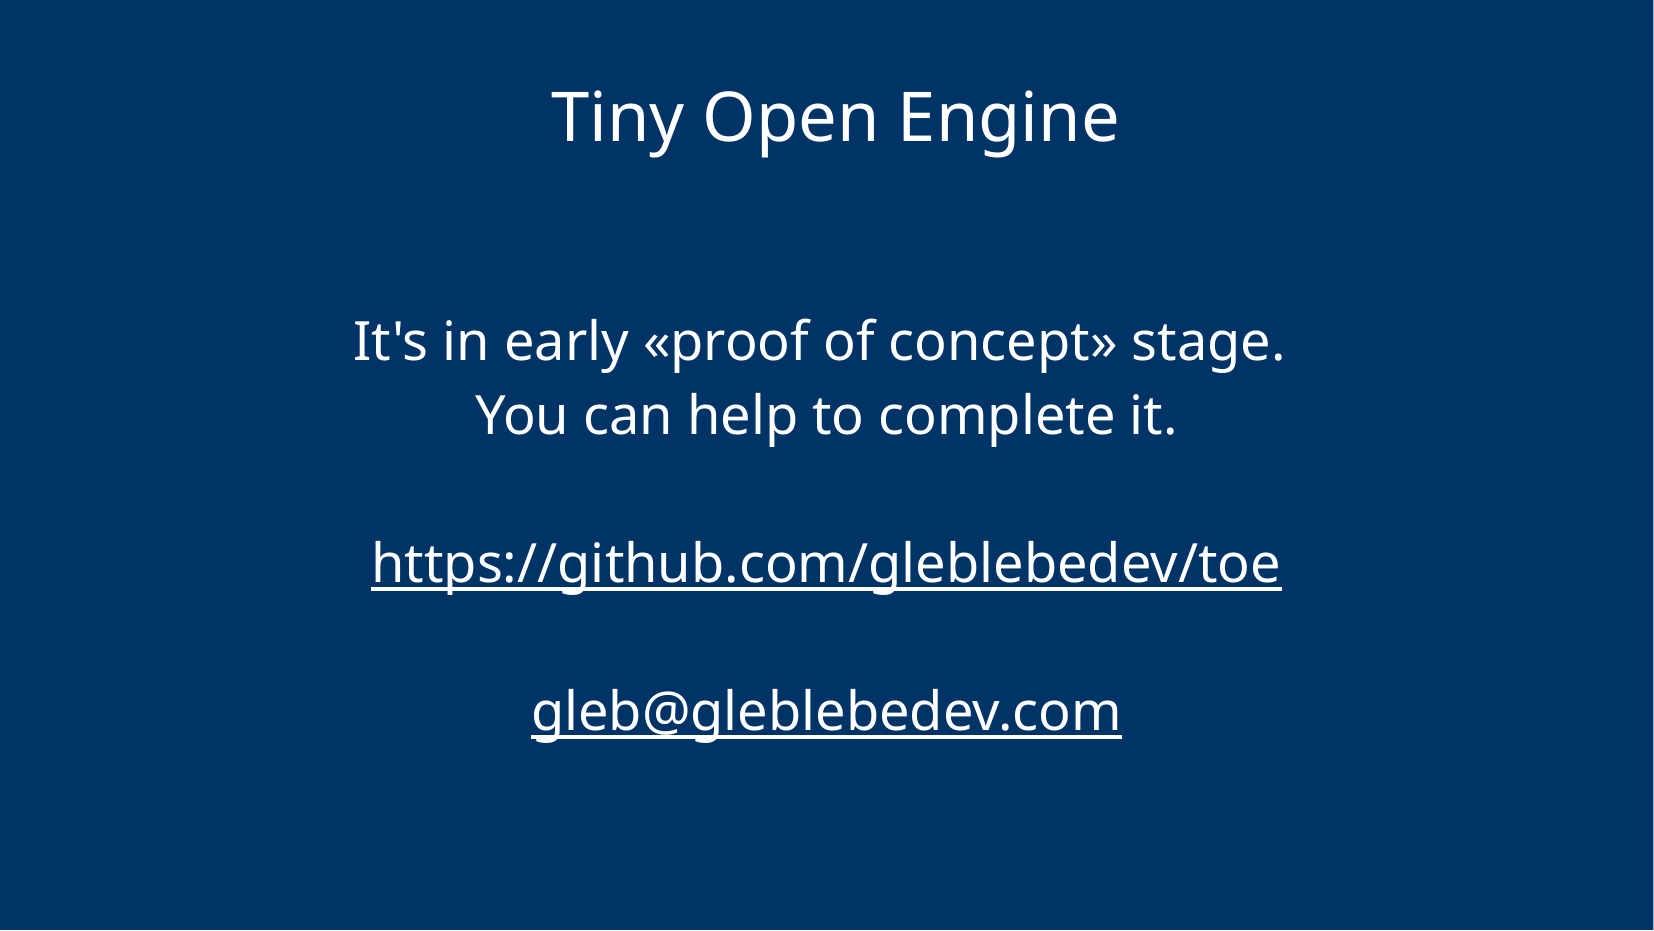

# Tiny Open Engine
It's in early «proof of concept» stage.
You can help to complete it.
https://github.com/gleblebedev/toe
gleb@gleblebedev.com